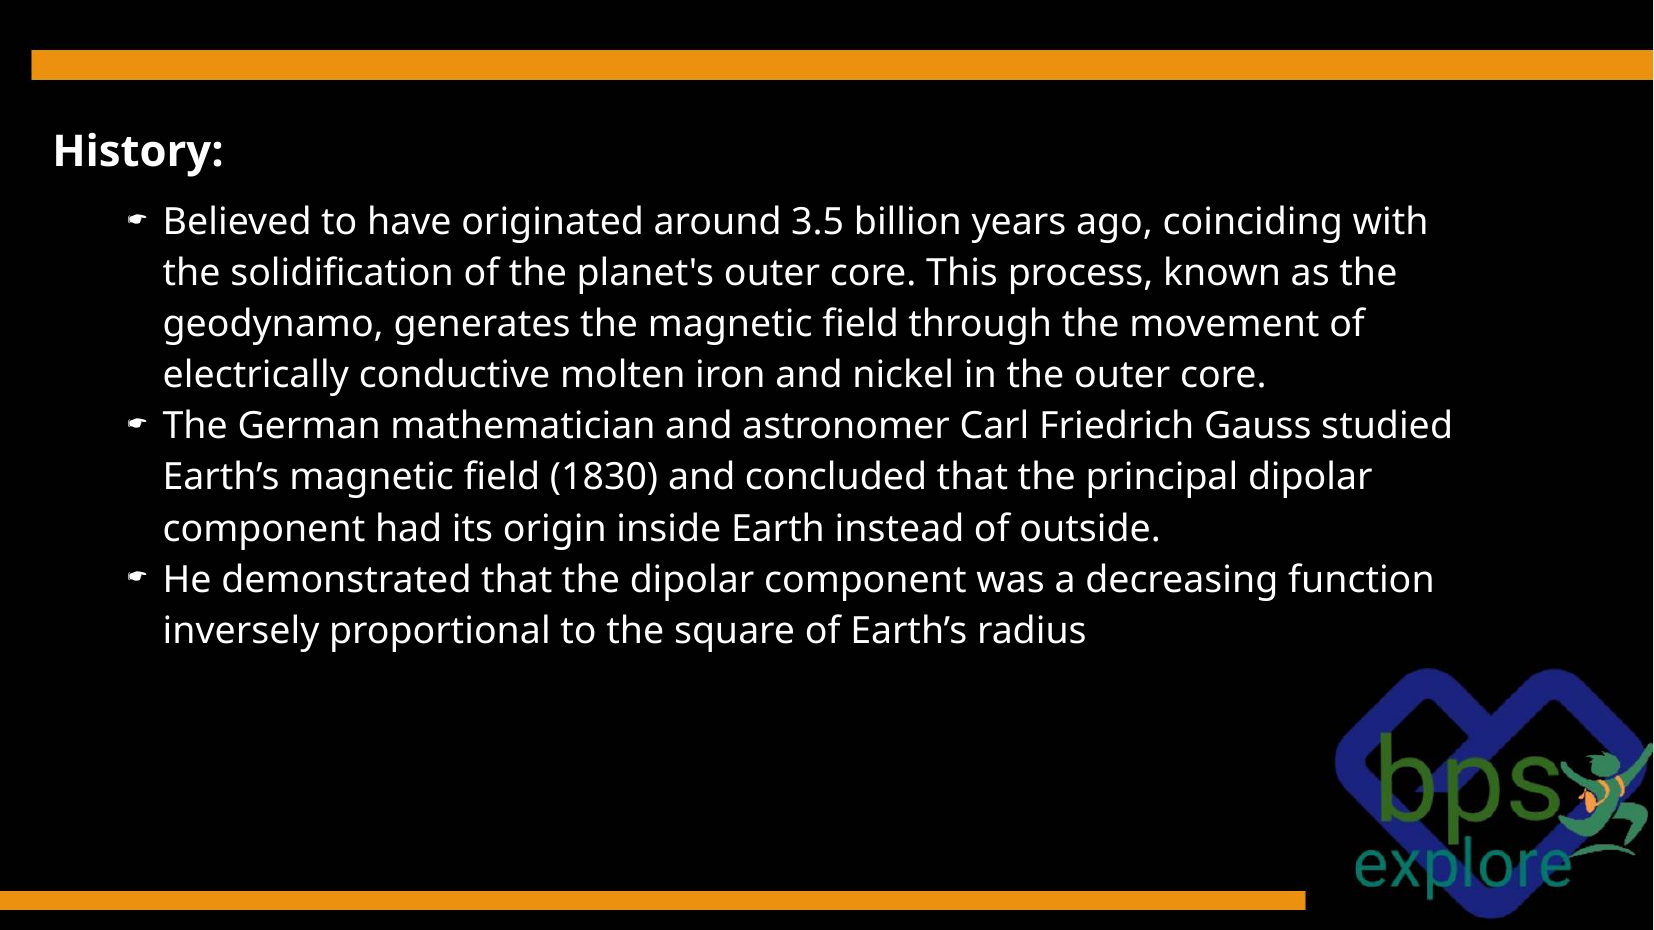

History:
Believed to have originated around 3.5 billion years ago, coinciding with the solidification of the planet's outer core. This process, known as the geodynamo, generates the magnetic field through the movement of electrically conductive molten iron and nickel in the outer core.
The German mathematician and astronomer Carl Friedrich Gauss studied Earth’s magnetic field (1830) and concluded that the principal dipolar component had its origin inside Earth instead of outside.
He demonstrated that the dipolar component was a decreasing function inversely proportional to the square of Earth’s radius